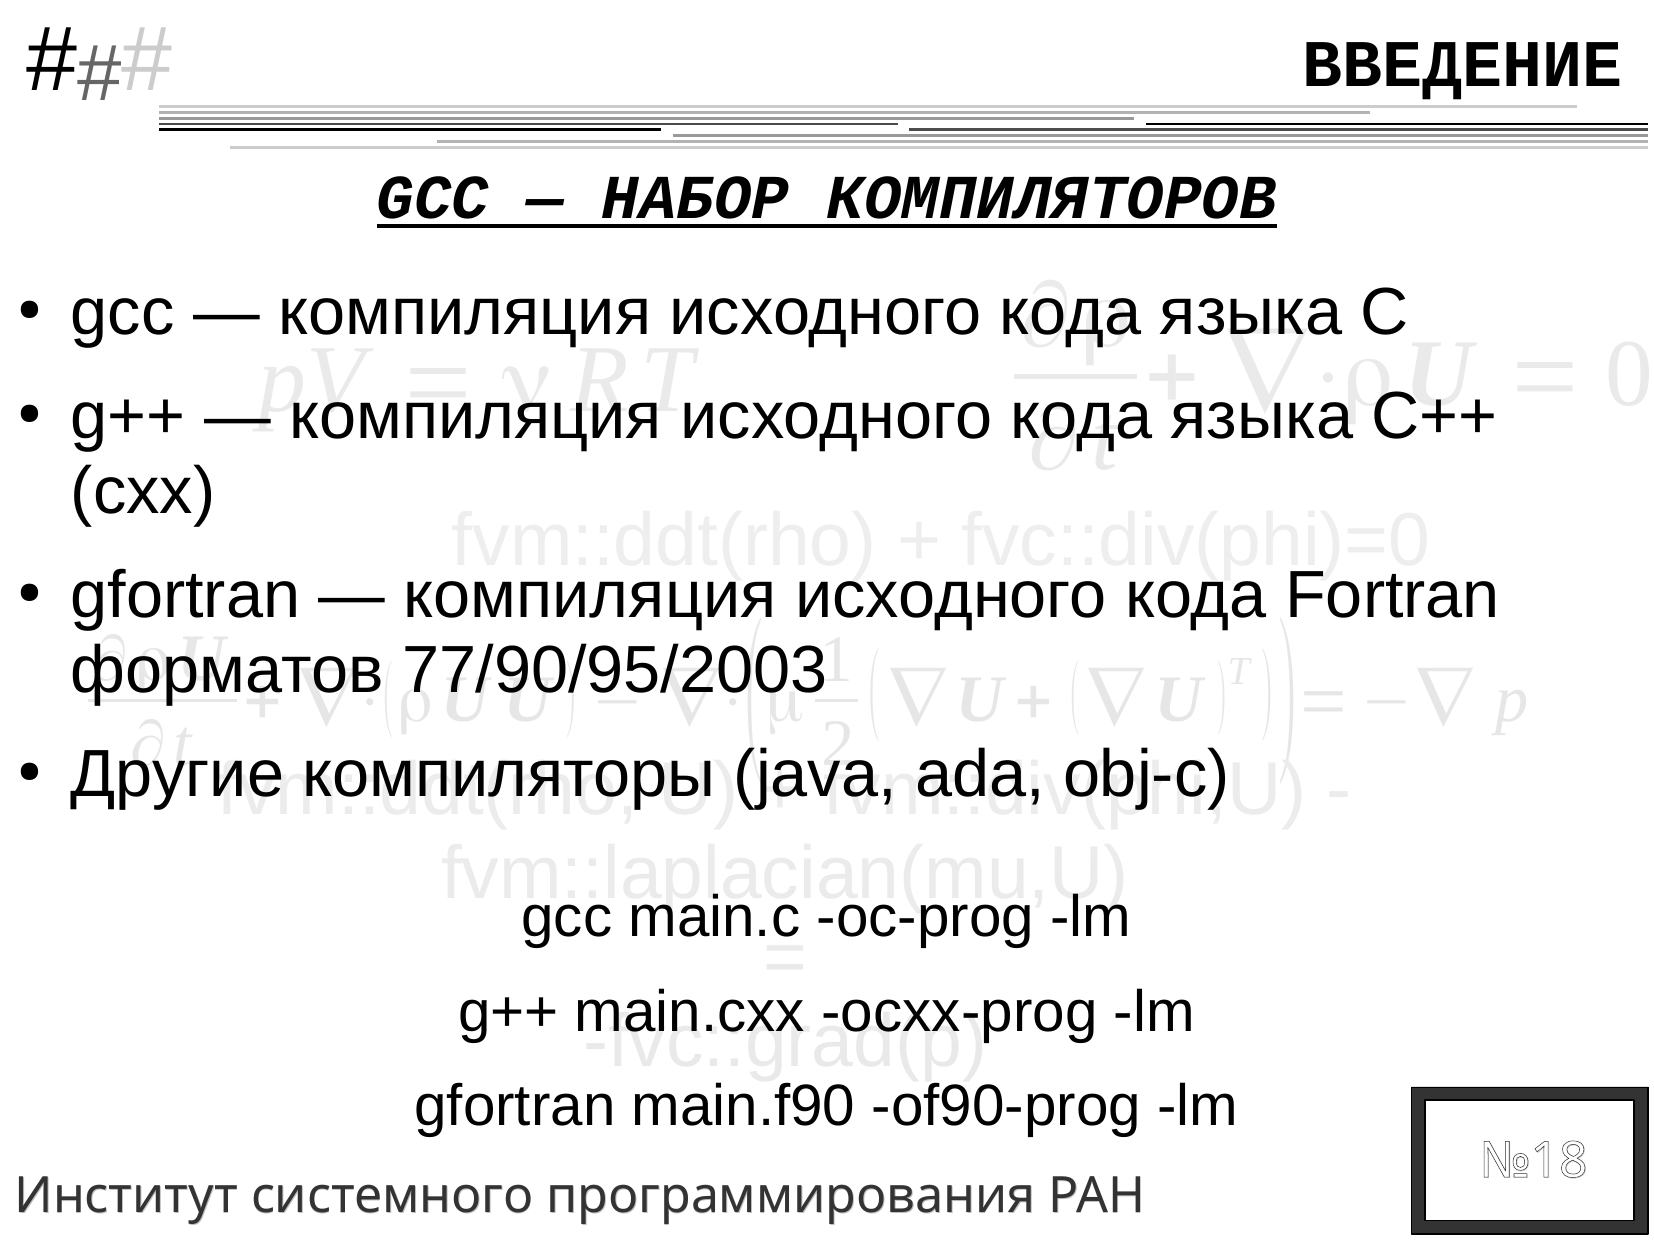

# GCC — НАБОР КОМПИЛЯТОРОВ
gcc — компиляция исходного кода языка C
g++ — компиляция исходного кода языка C++ (cxx)
gfortran — компиляция исходного кода Fortran форматов 77/90/95/2003
Другие компиляторы (java, ada, obj-c)
gcc main.c -oc-prog -lm
g++ main.cxx -ocxx-prog -lm
gfortran main.f90 -of90-prog -lm